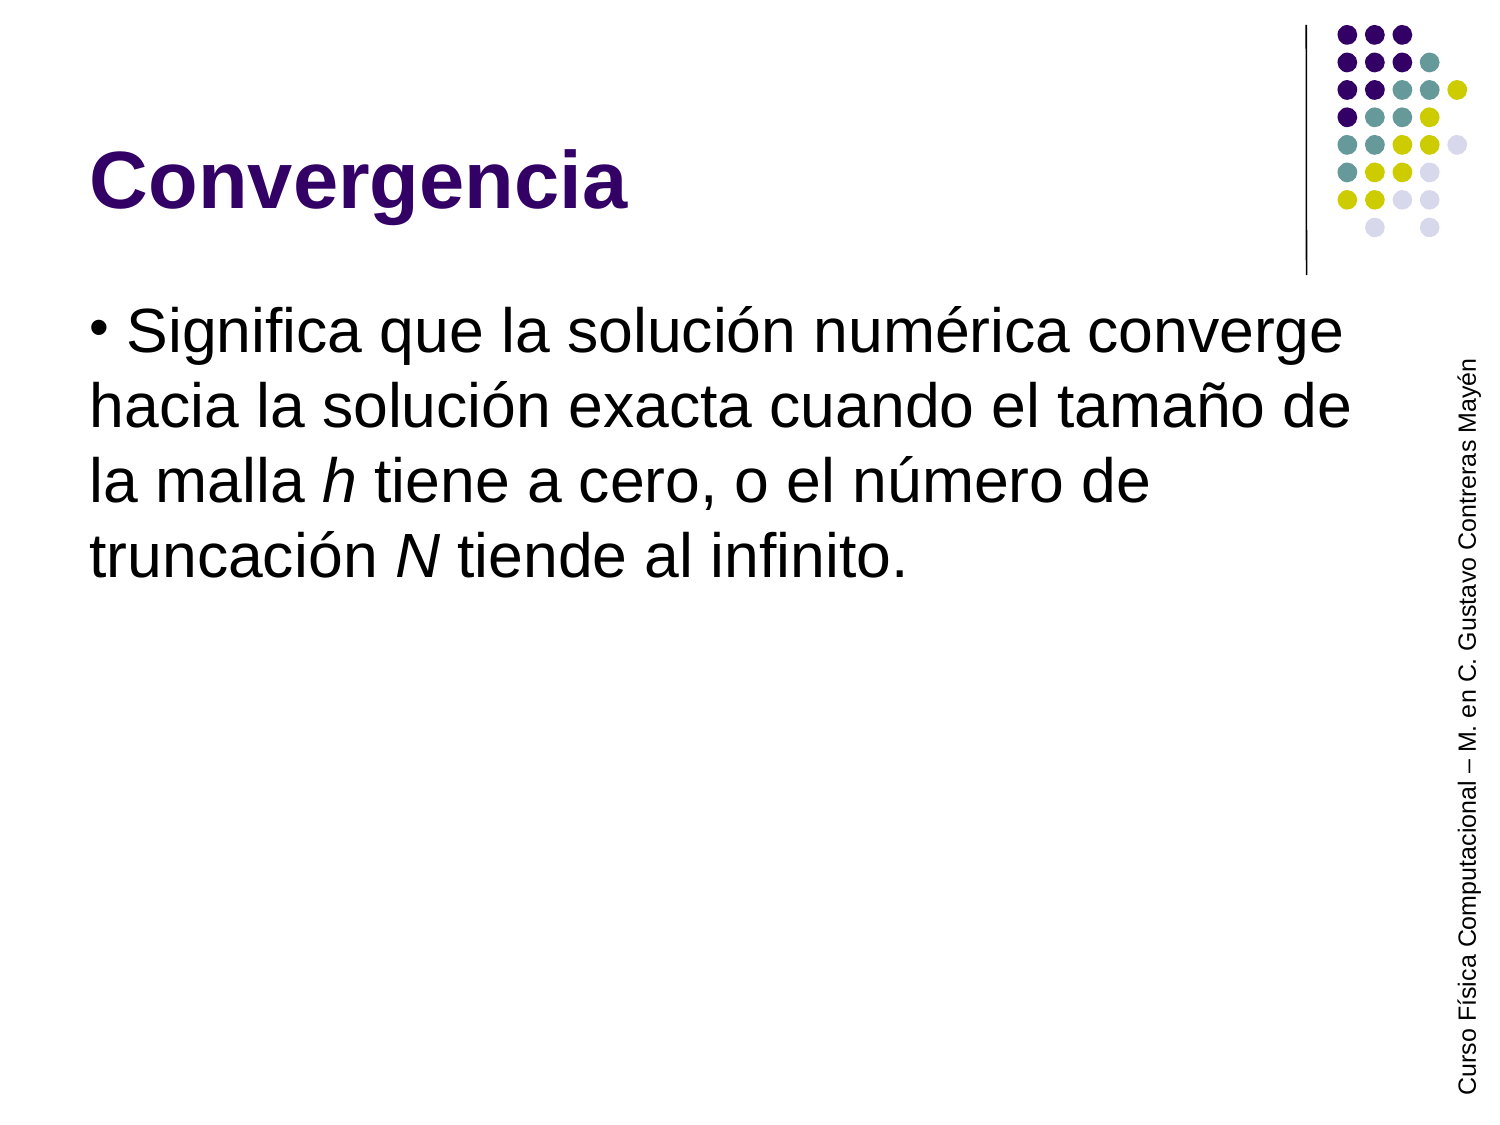

Convergencia
 Significa que la solución numérica converge hacia la solución exacta cuando el tamaño de la malla h tiene a cero, o el número de truncación N tiende al infinito.